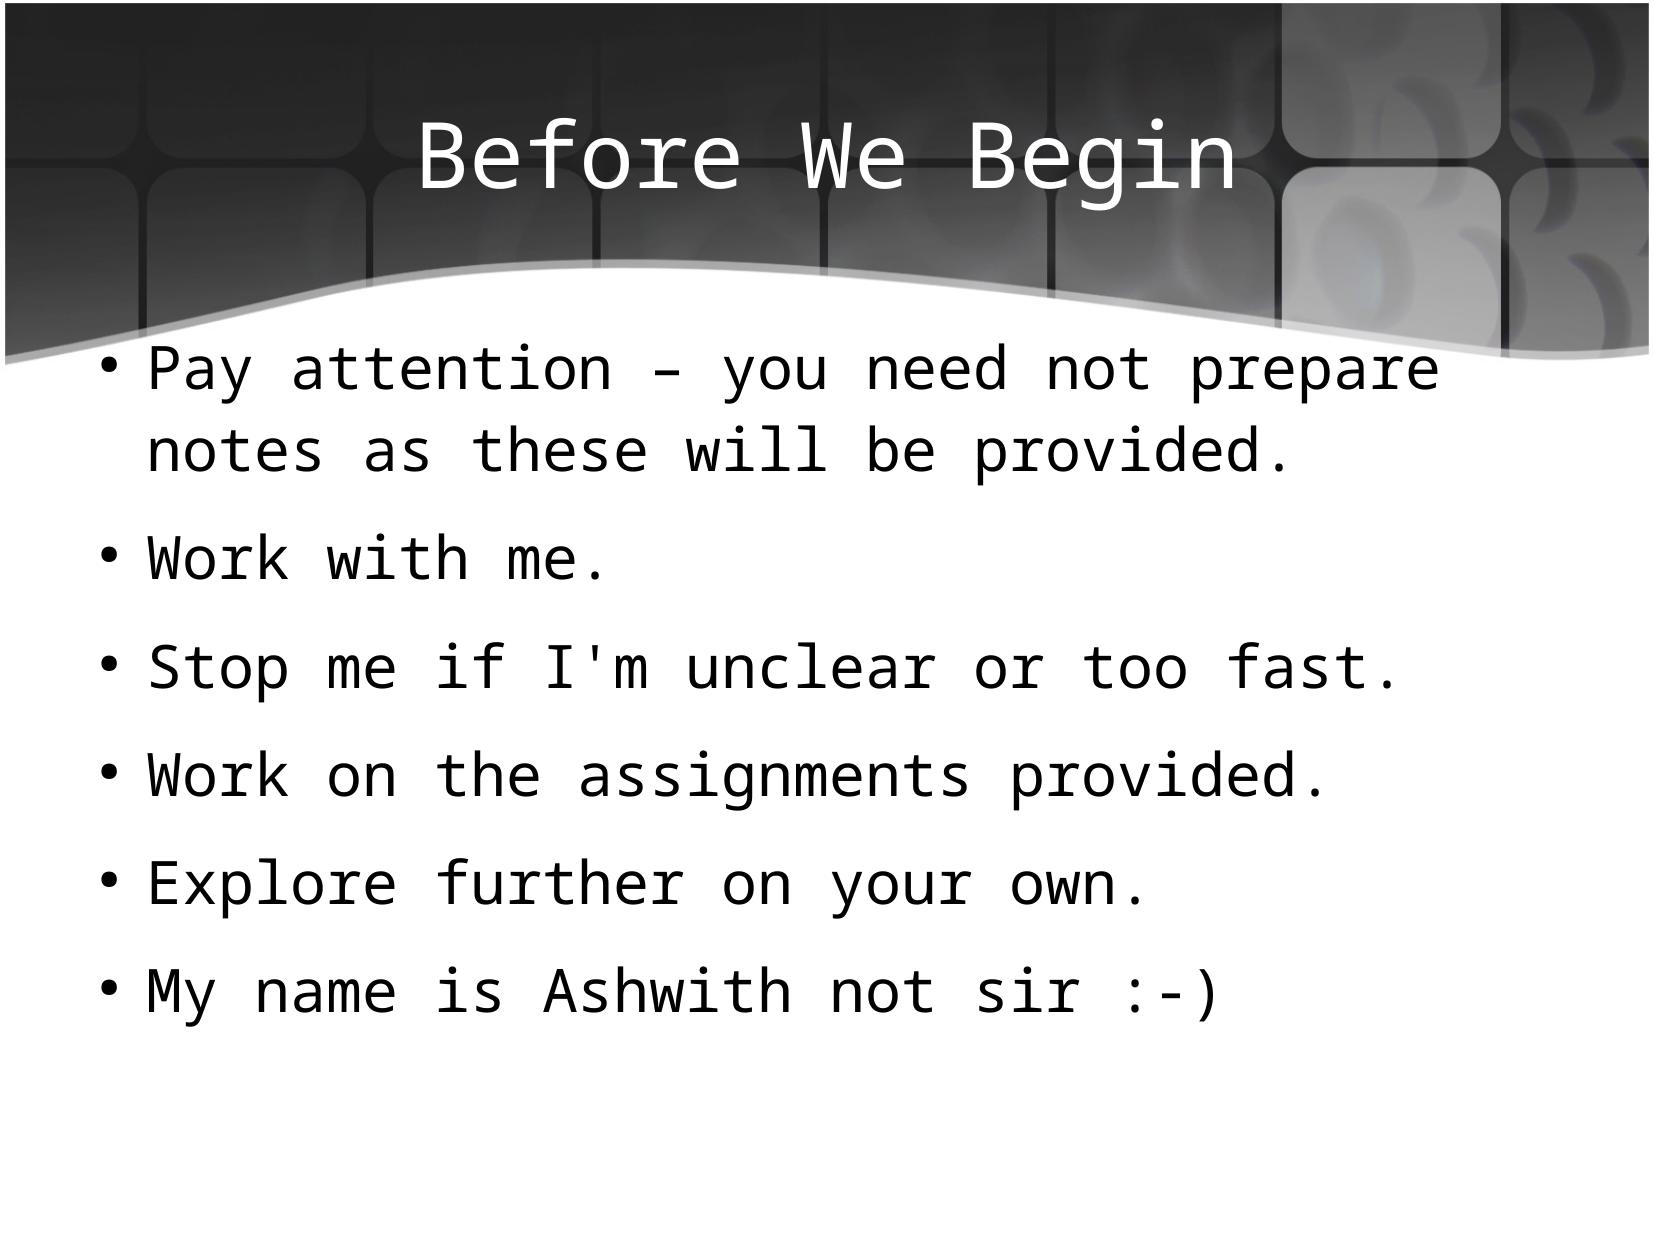

# Before We Begin
Pay attention – you need not prepare notes as these will be provided.
Work with me.
Stop me if I'm unclear or too fast.
Work on the assignments provided.
Explore further on your own.
My name is Ashwith not sir :-)